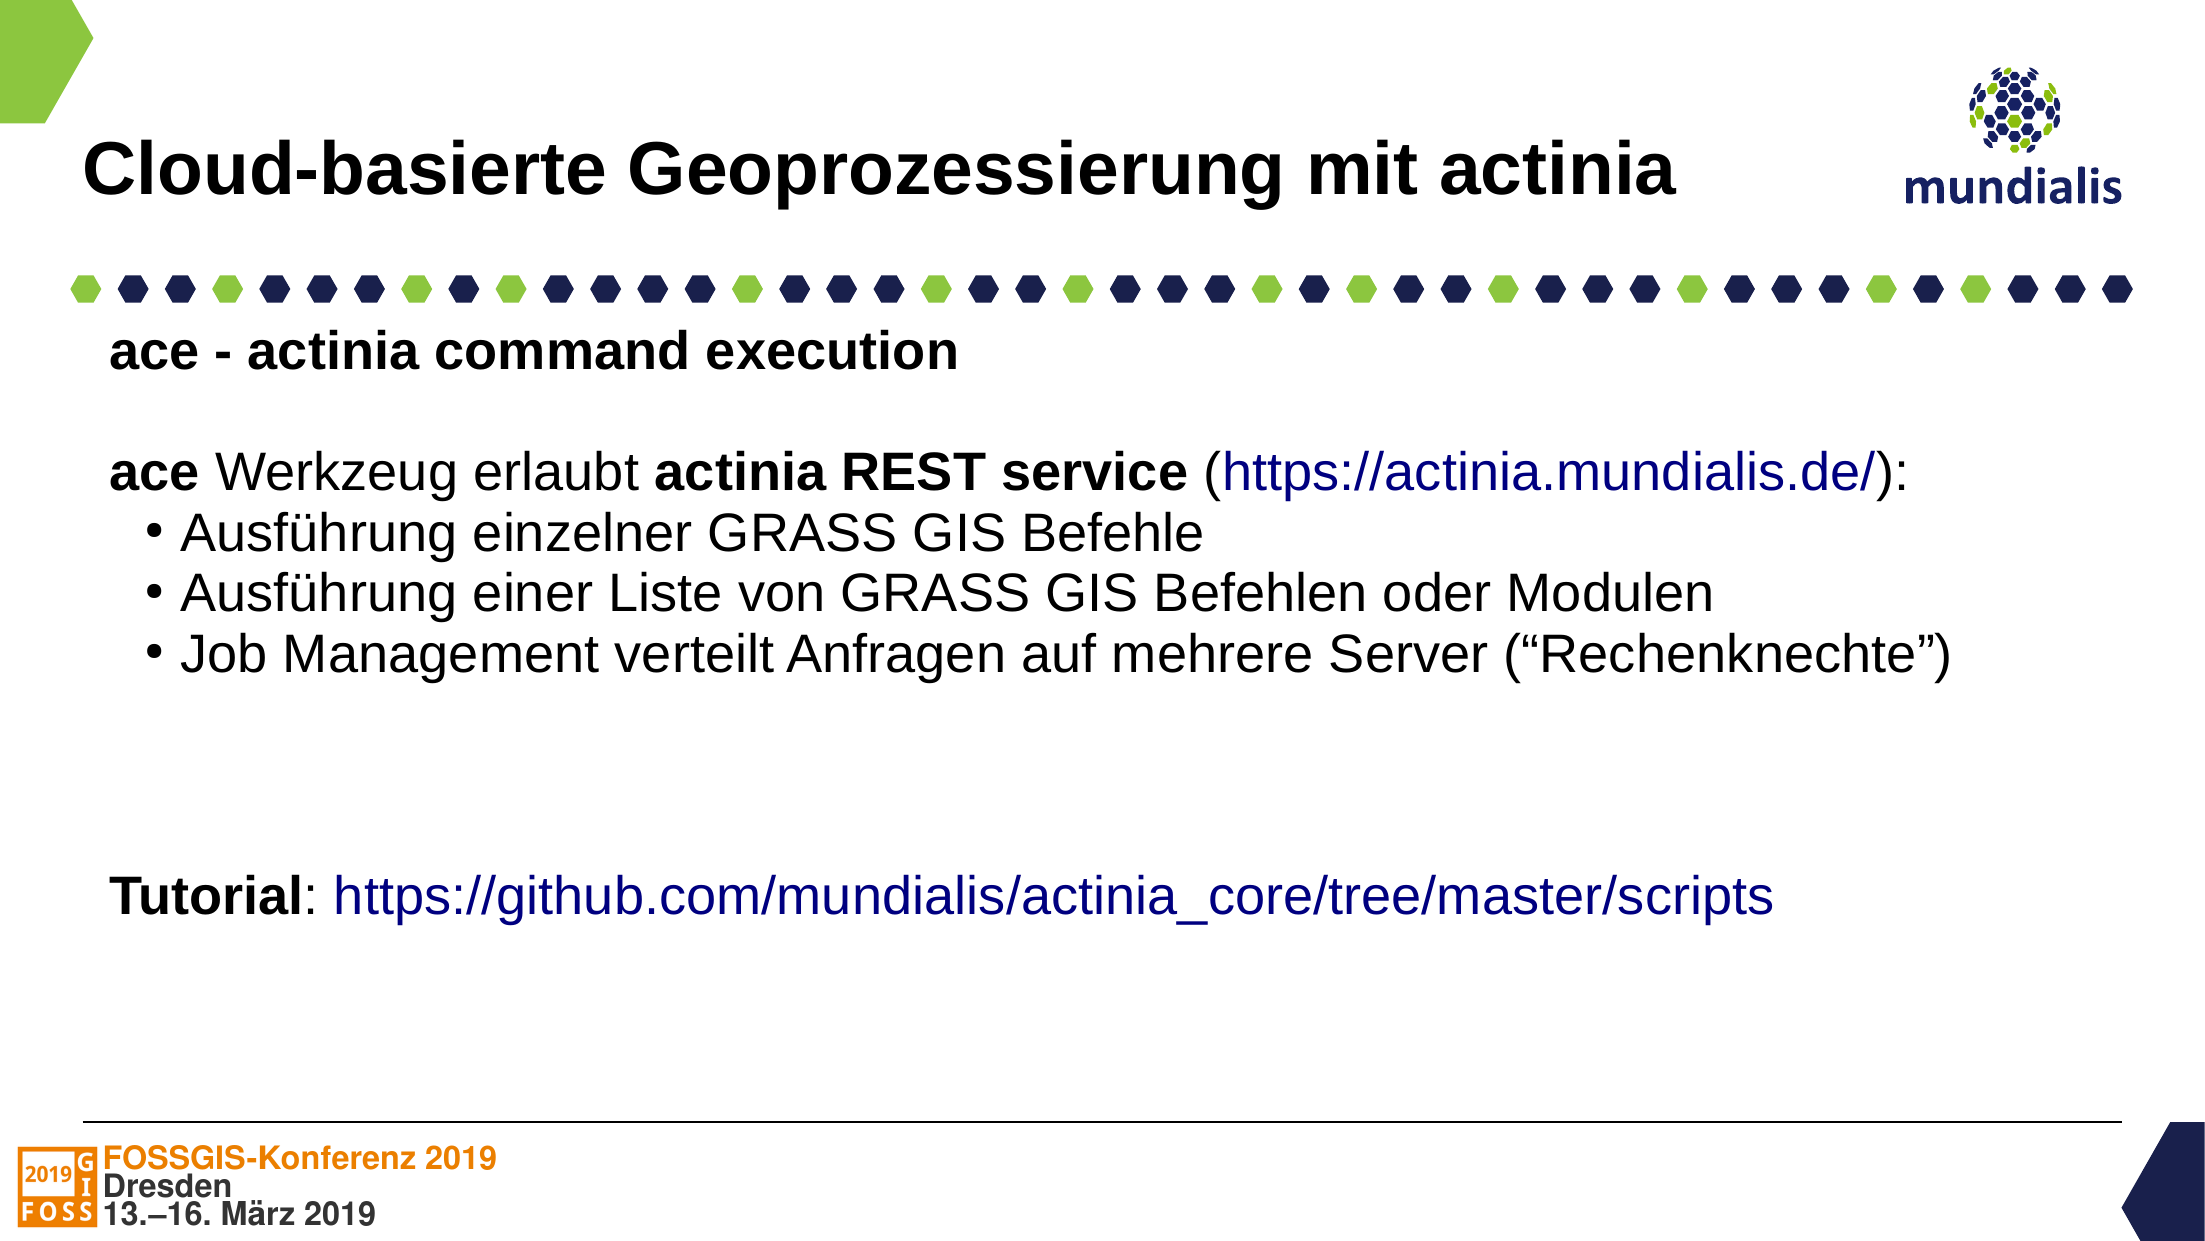

# Cloud-basierte Geoprozessierung mit actinia
ace - actinia command execution
ace Werkzeug erlaubt actinia REST service (https://actinia.mundialis.de/):
Ausführung einzelner GRASS GIS Befehle
Ausführung einer Liste von GRASS GIS Befehlen oder Modulen
Job Management verteilt Anfragen auf mehrere Server (“Rechenknechte”)
Tutorial: https://github.com/mundialis/actinia_core/tree/master/scripts